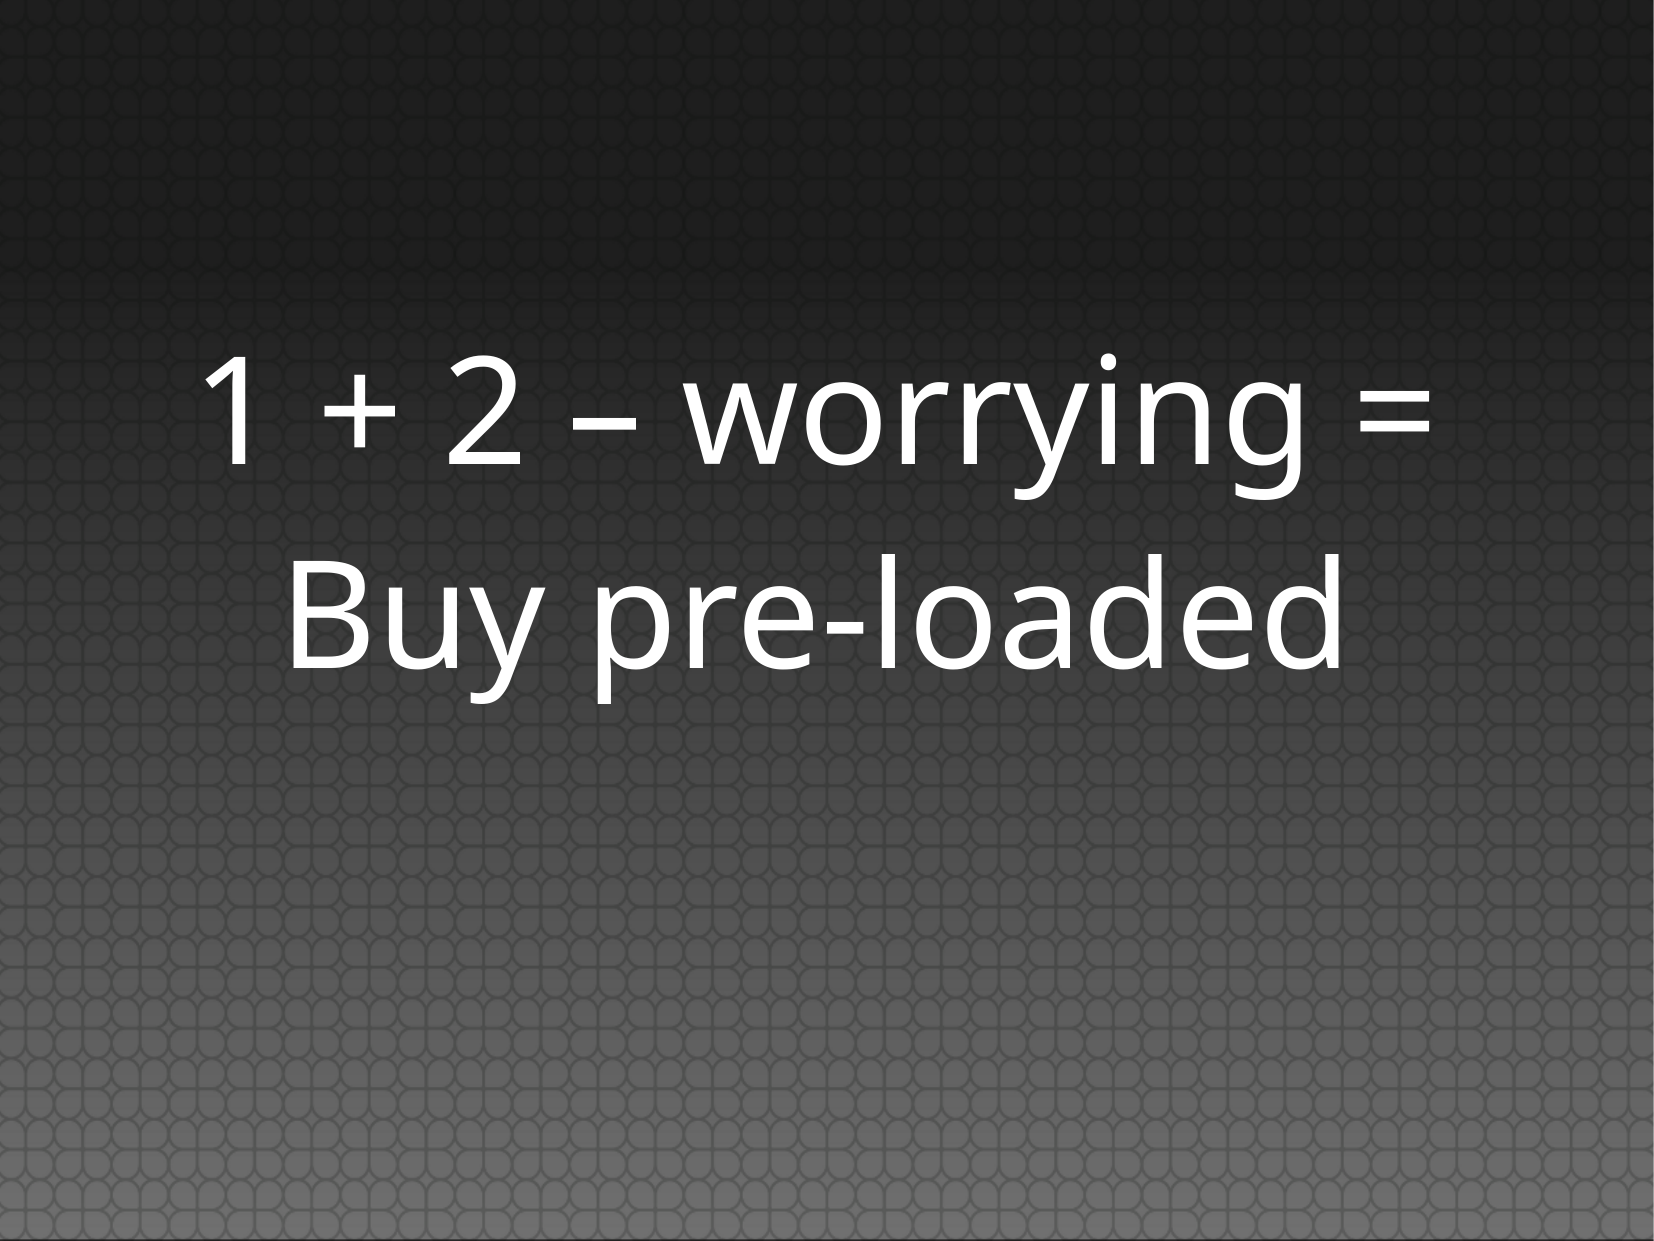

# 1 + 2 – worrying = Buy pre-loaded